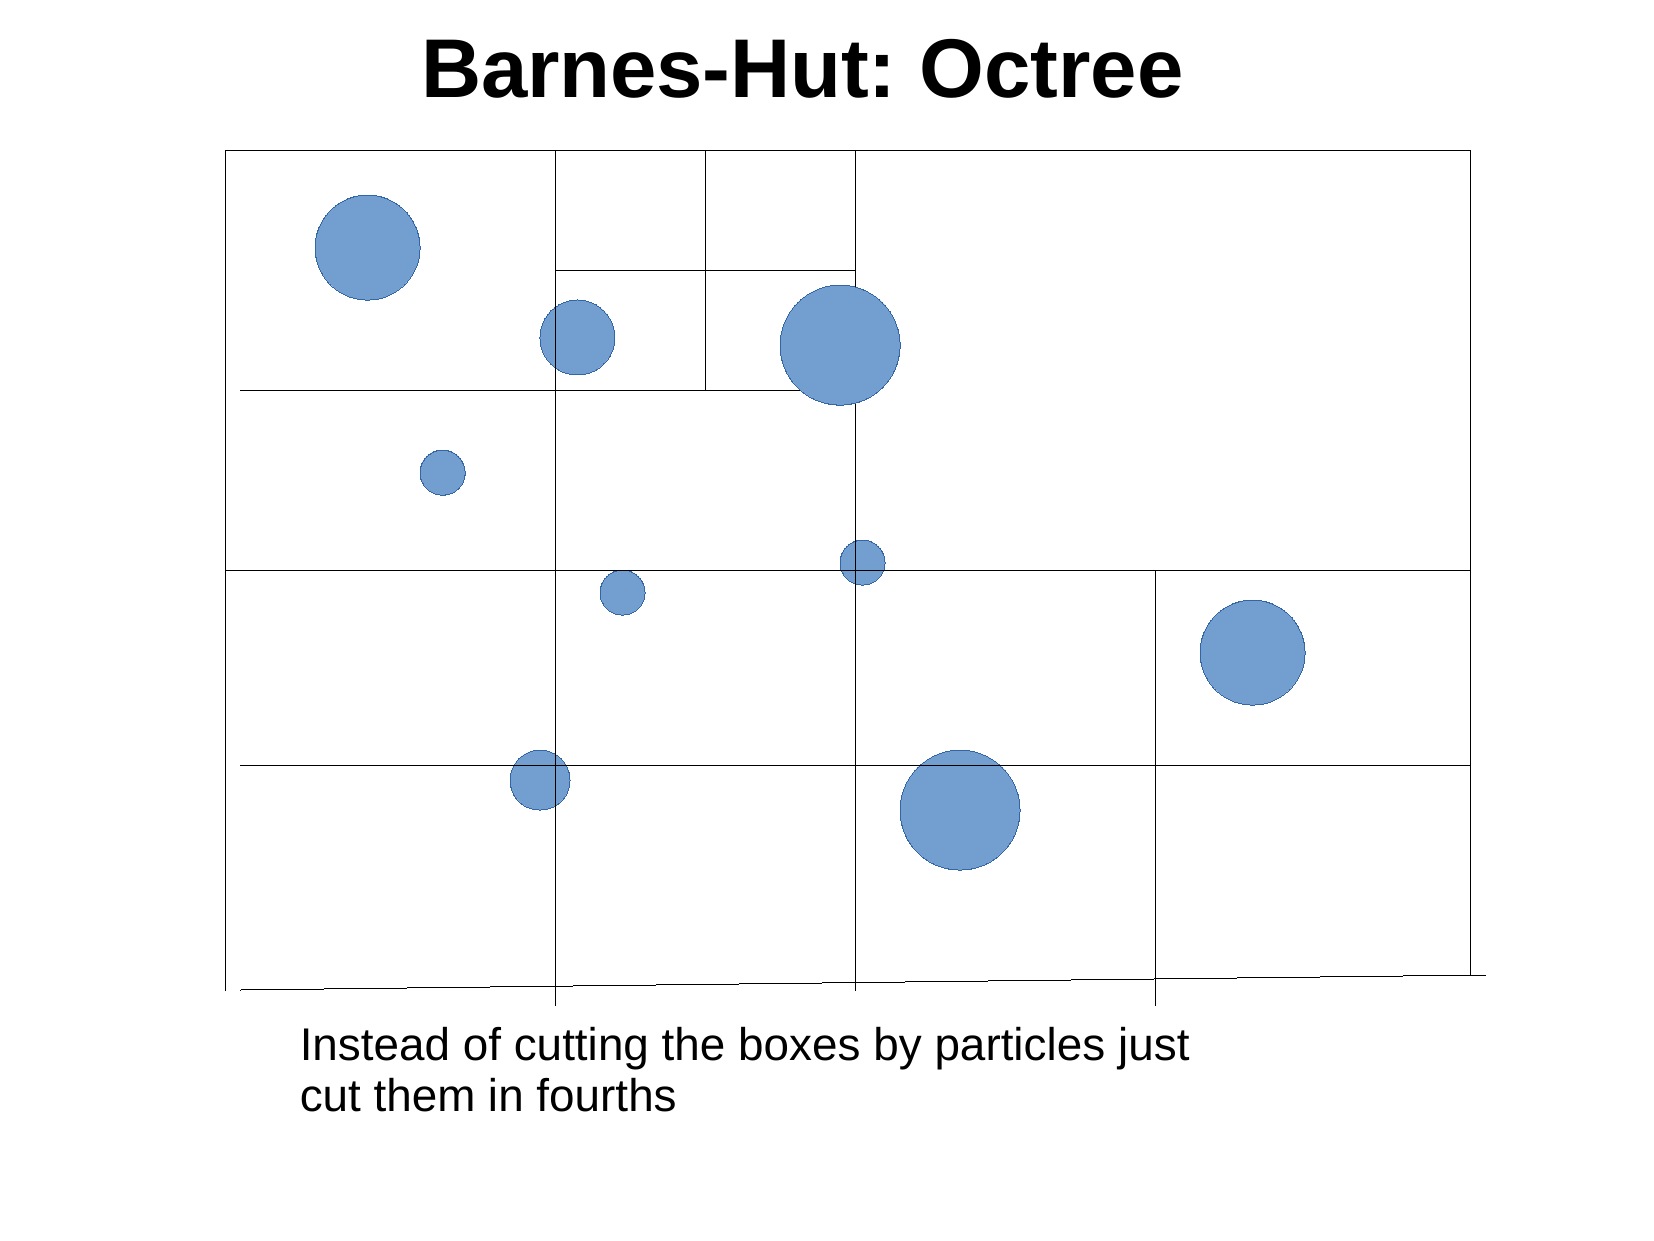

Barnes-Hut: Octree
Instead of cutting the boxes by particles just cut them in fourths